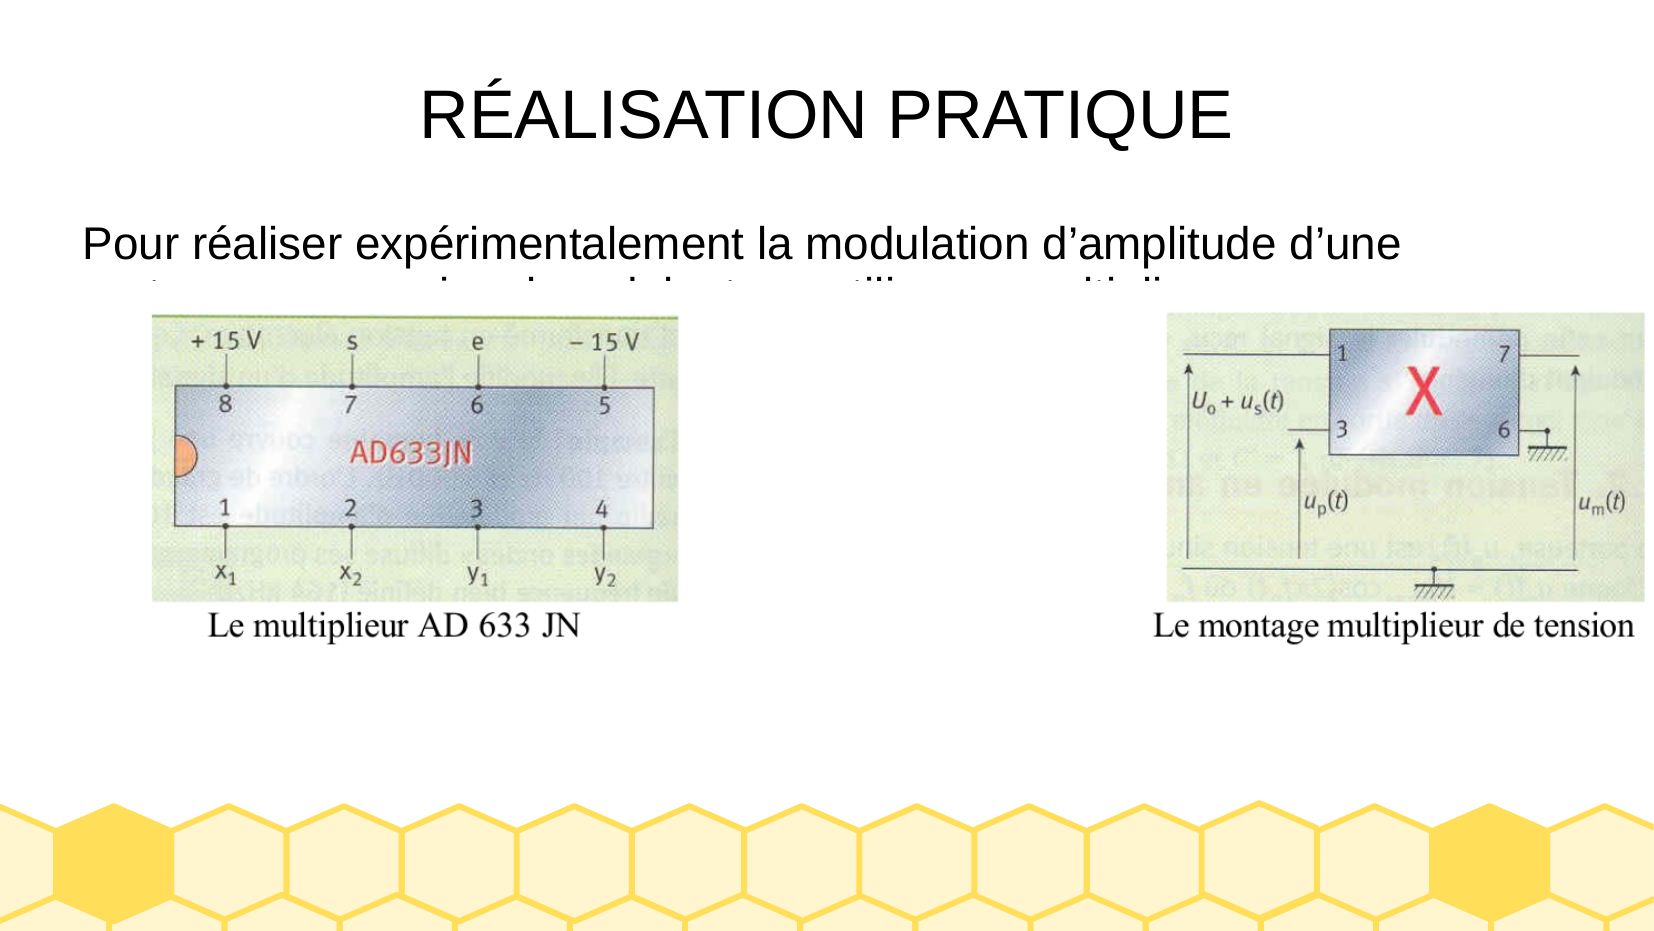

# RÉALISATION PRATIQUE
Pour réaliser expérimentalement la modulation d’amplitude d’une porteuse par un signal modulant, on utilise un multiplieur.